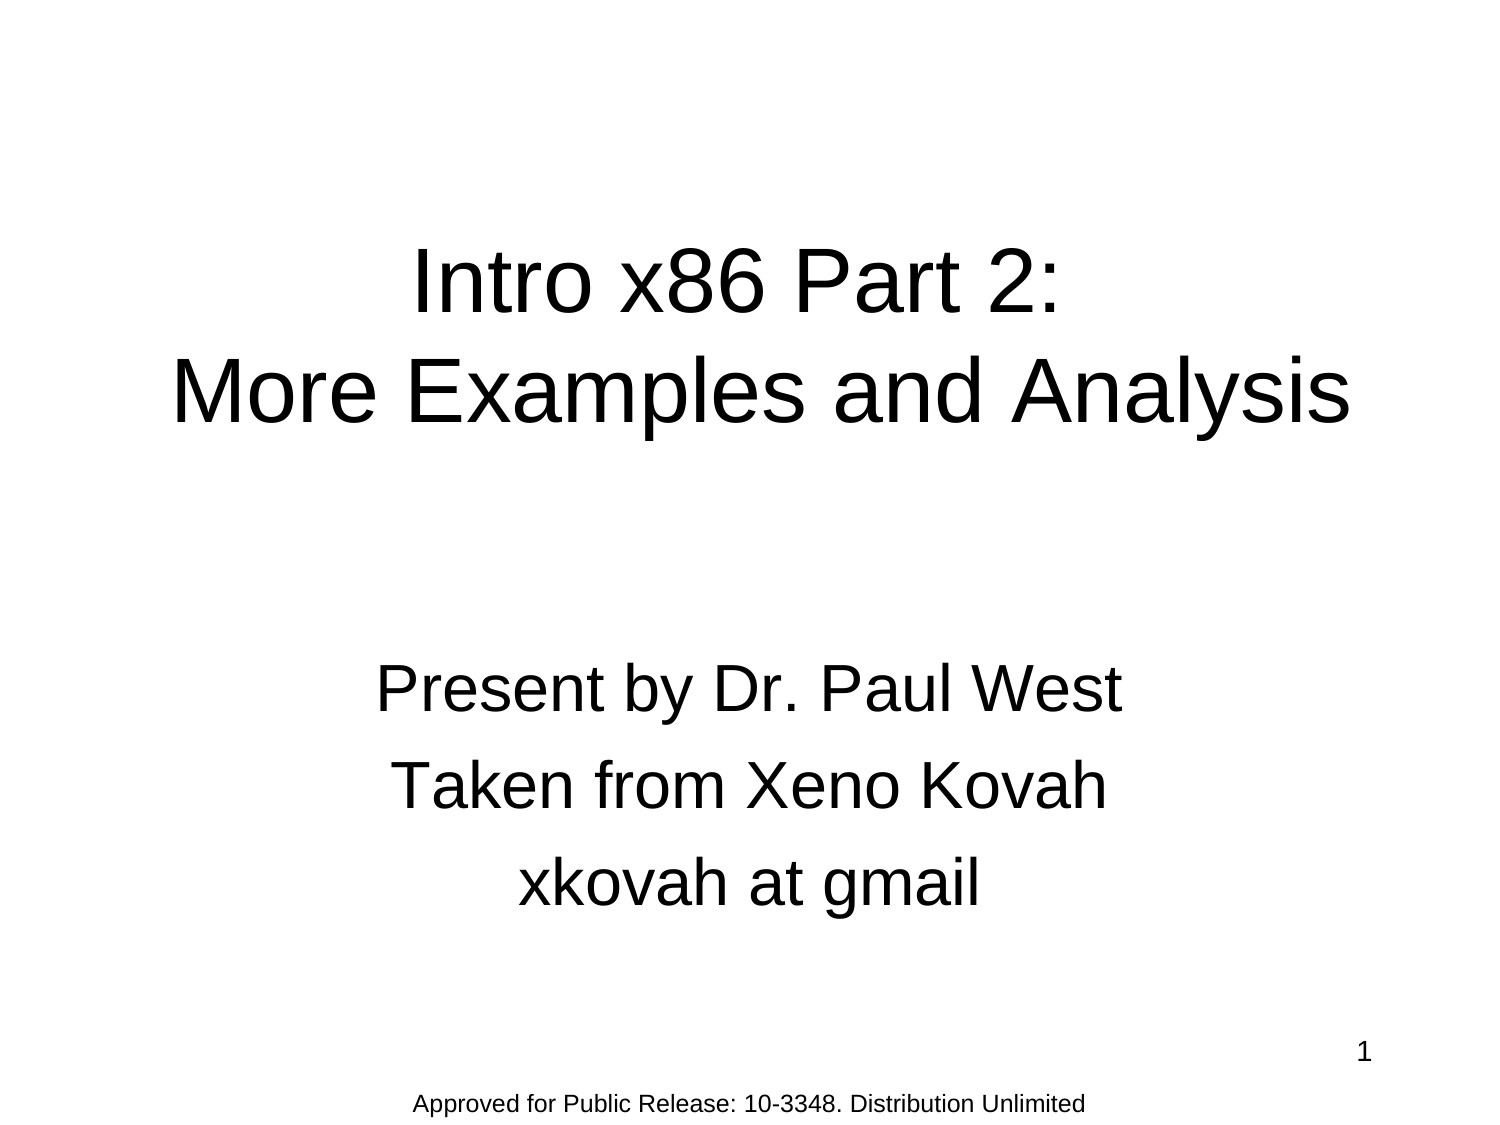

# Intro x86 Part 2: More Examples and Analysis
Present by Dr. Paul West
Taken from Xeno Kovah
xkovah at gmail
Approved for Public Release: 10-3348. Distribution Unlimited